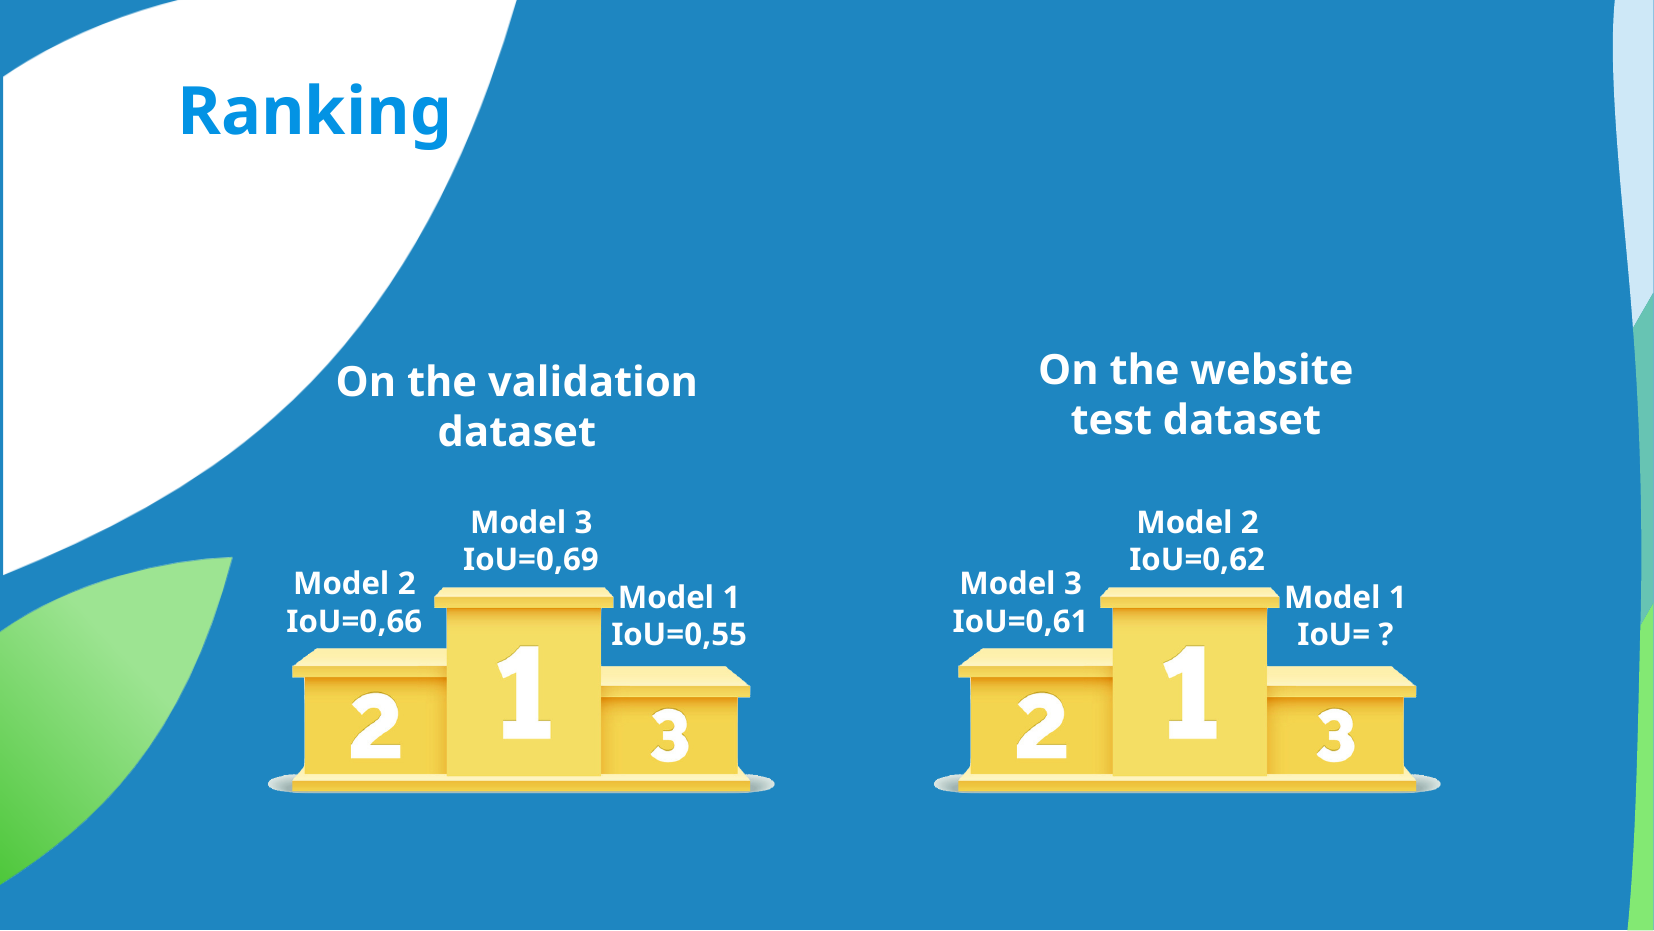

Ranking
On the website test dataset
On the validation dataset
Model 3
IoU=0,69
Model 2
IoU=0,62
Model 2
IoU=0,66
Model 3
IoU=0,61
Model 1
IoU=0,55
Model 1
IoU= ?